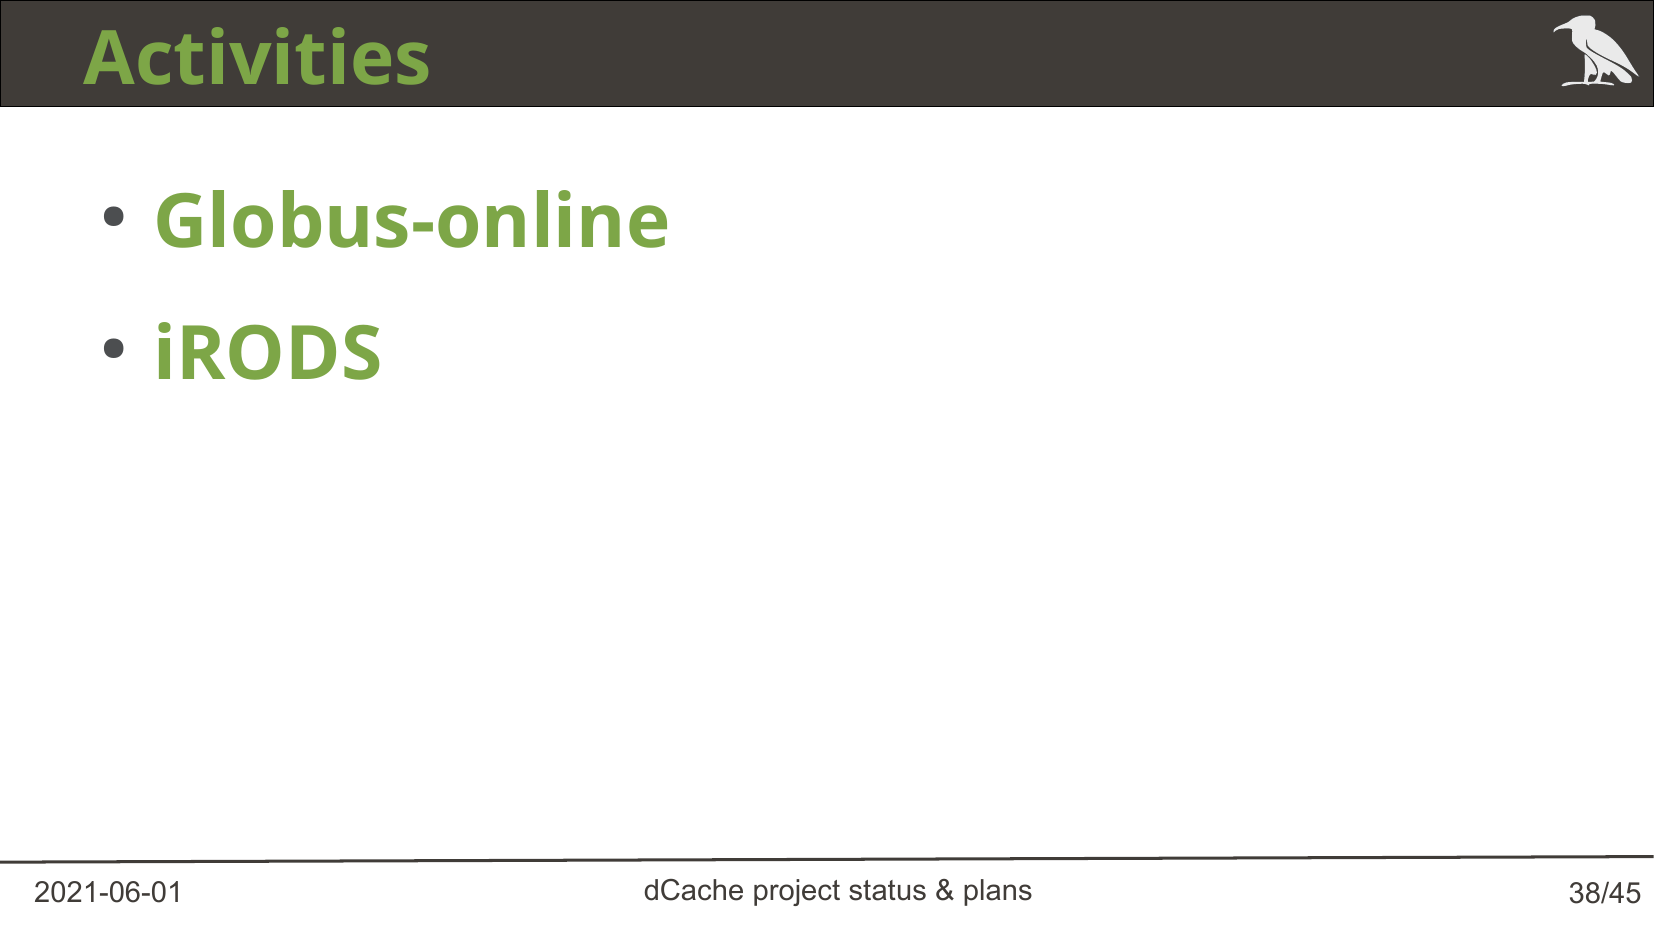

# Activities
Globus-online
iRODS
dCache project status & plans
2021-06-01
38